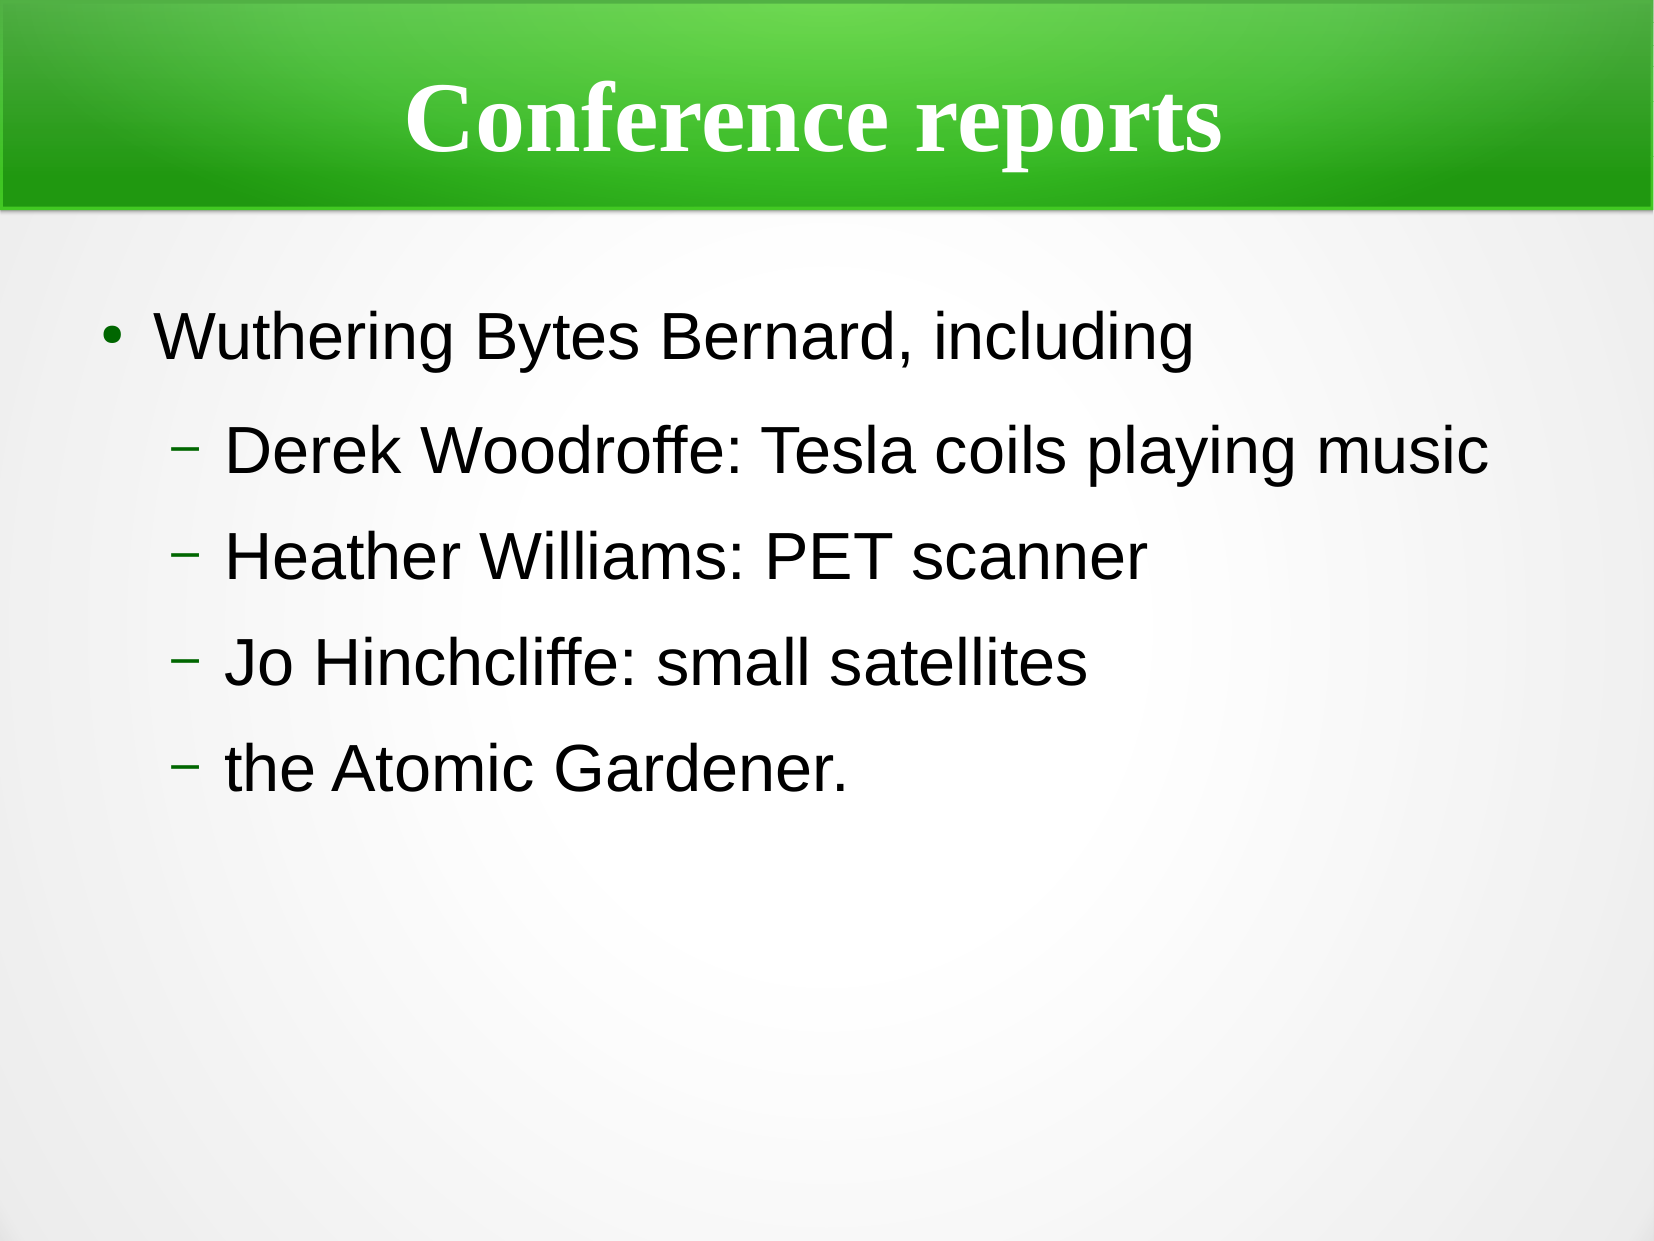

# Conference reports
Wuthering Bytes Bernard, including
Derek Woodroffe: Tesla coils playing music
Heather Williams: PET scanner
Jo Hinchcliffe: small satellites
the Atomic Gardener.